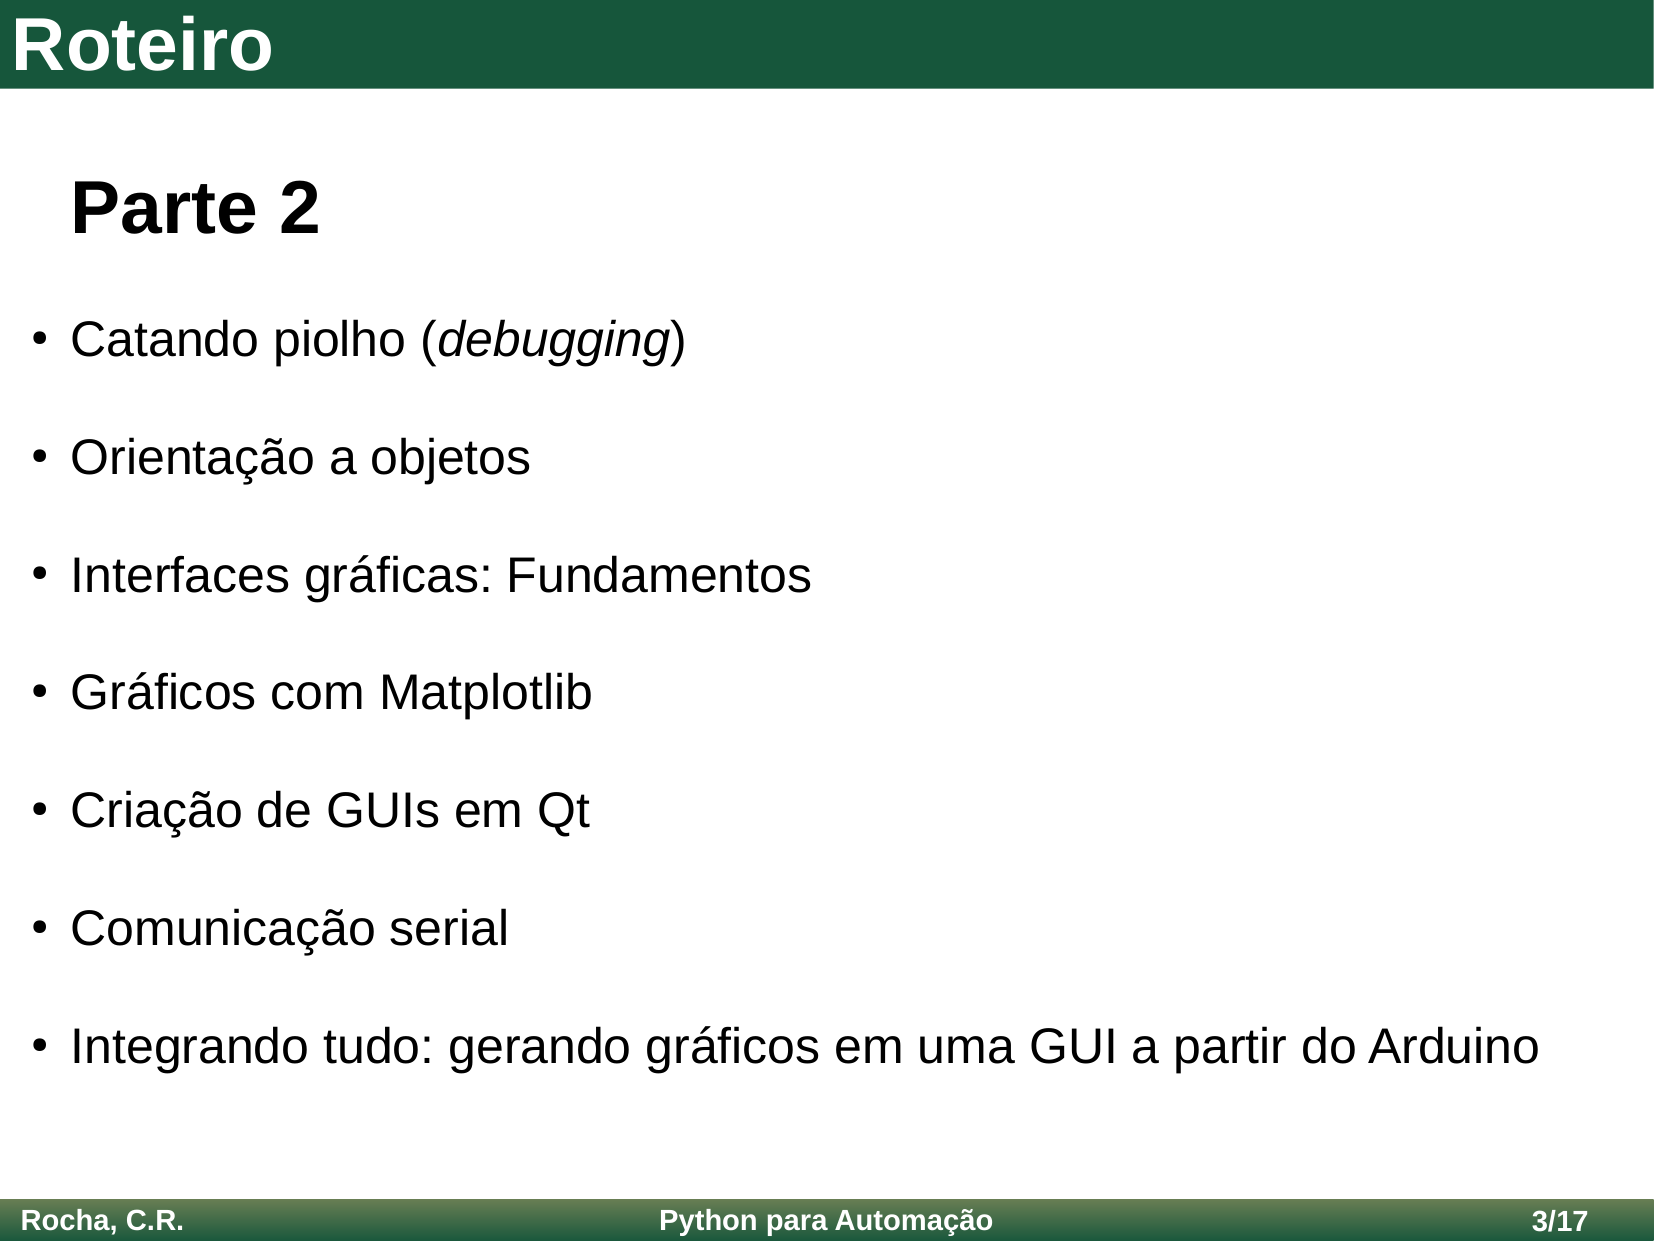

# Roteiro
Parte 2
Catando piolho (debugging)
Orientação a objetos
Interfaces gráficas: Fundamentos
Gráficos com Matplotlib
Criação de GUIs em Qt
Comunicação serial
Integrando tudo: gerando gráficos em uma GUI a partir do Arduino